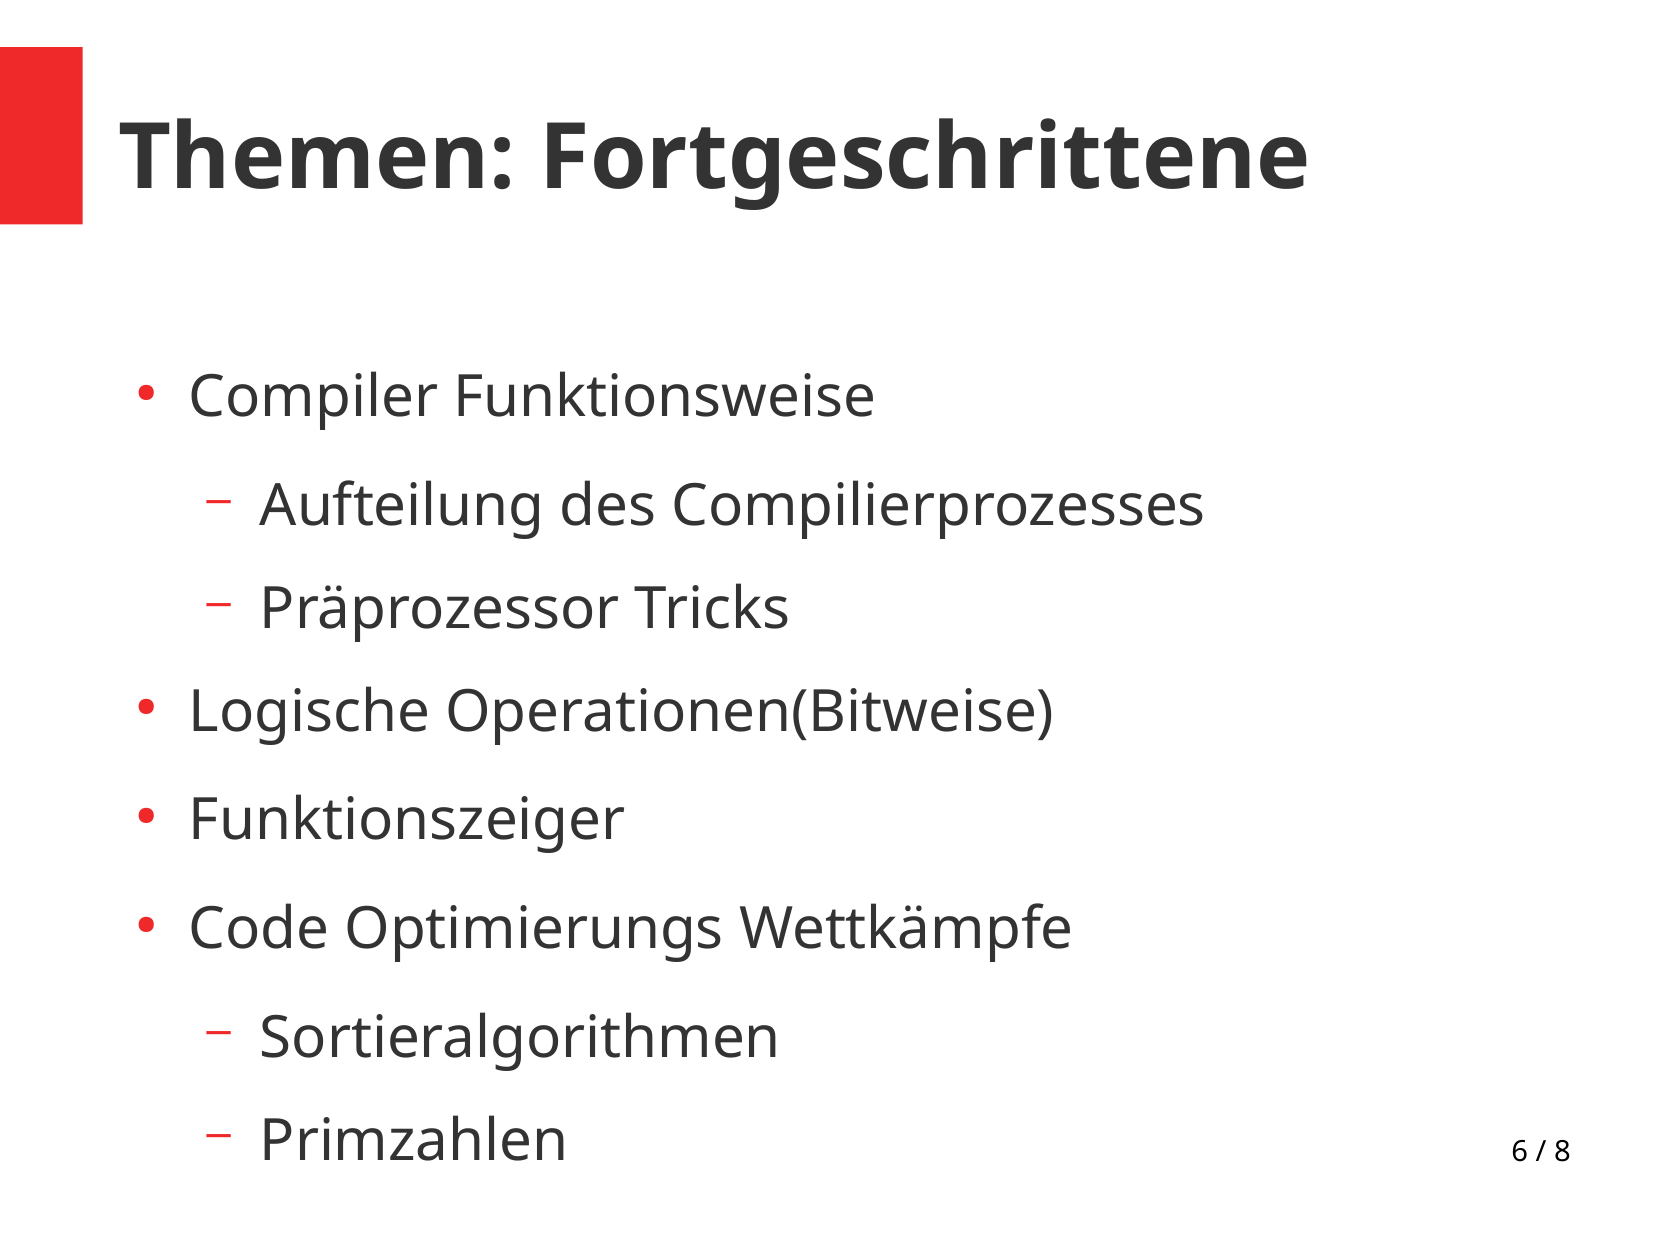

# Themen: Fortgeschrittene
Compiler Funktionsweise
Aufteilung des Compilierprozesses
Präprozessor Tricks
Logische Operationen(Bitweise)
Funktionszeiger
Code Optimierungs Wettkämpfe
Sortieralgorithmen
Primzahlen
6